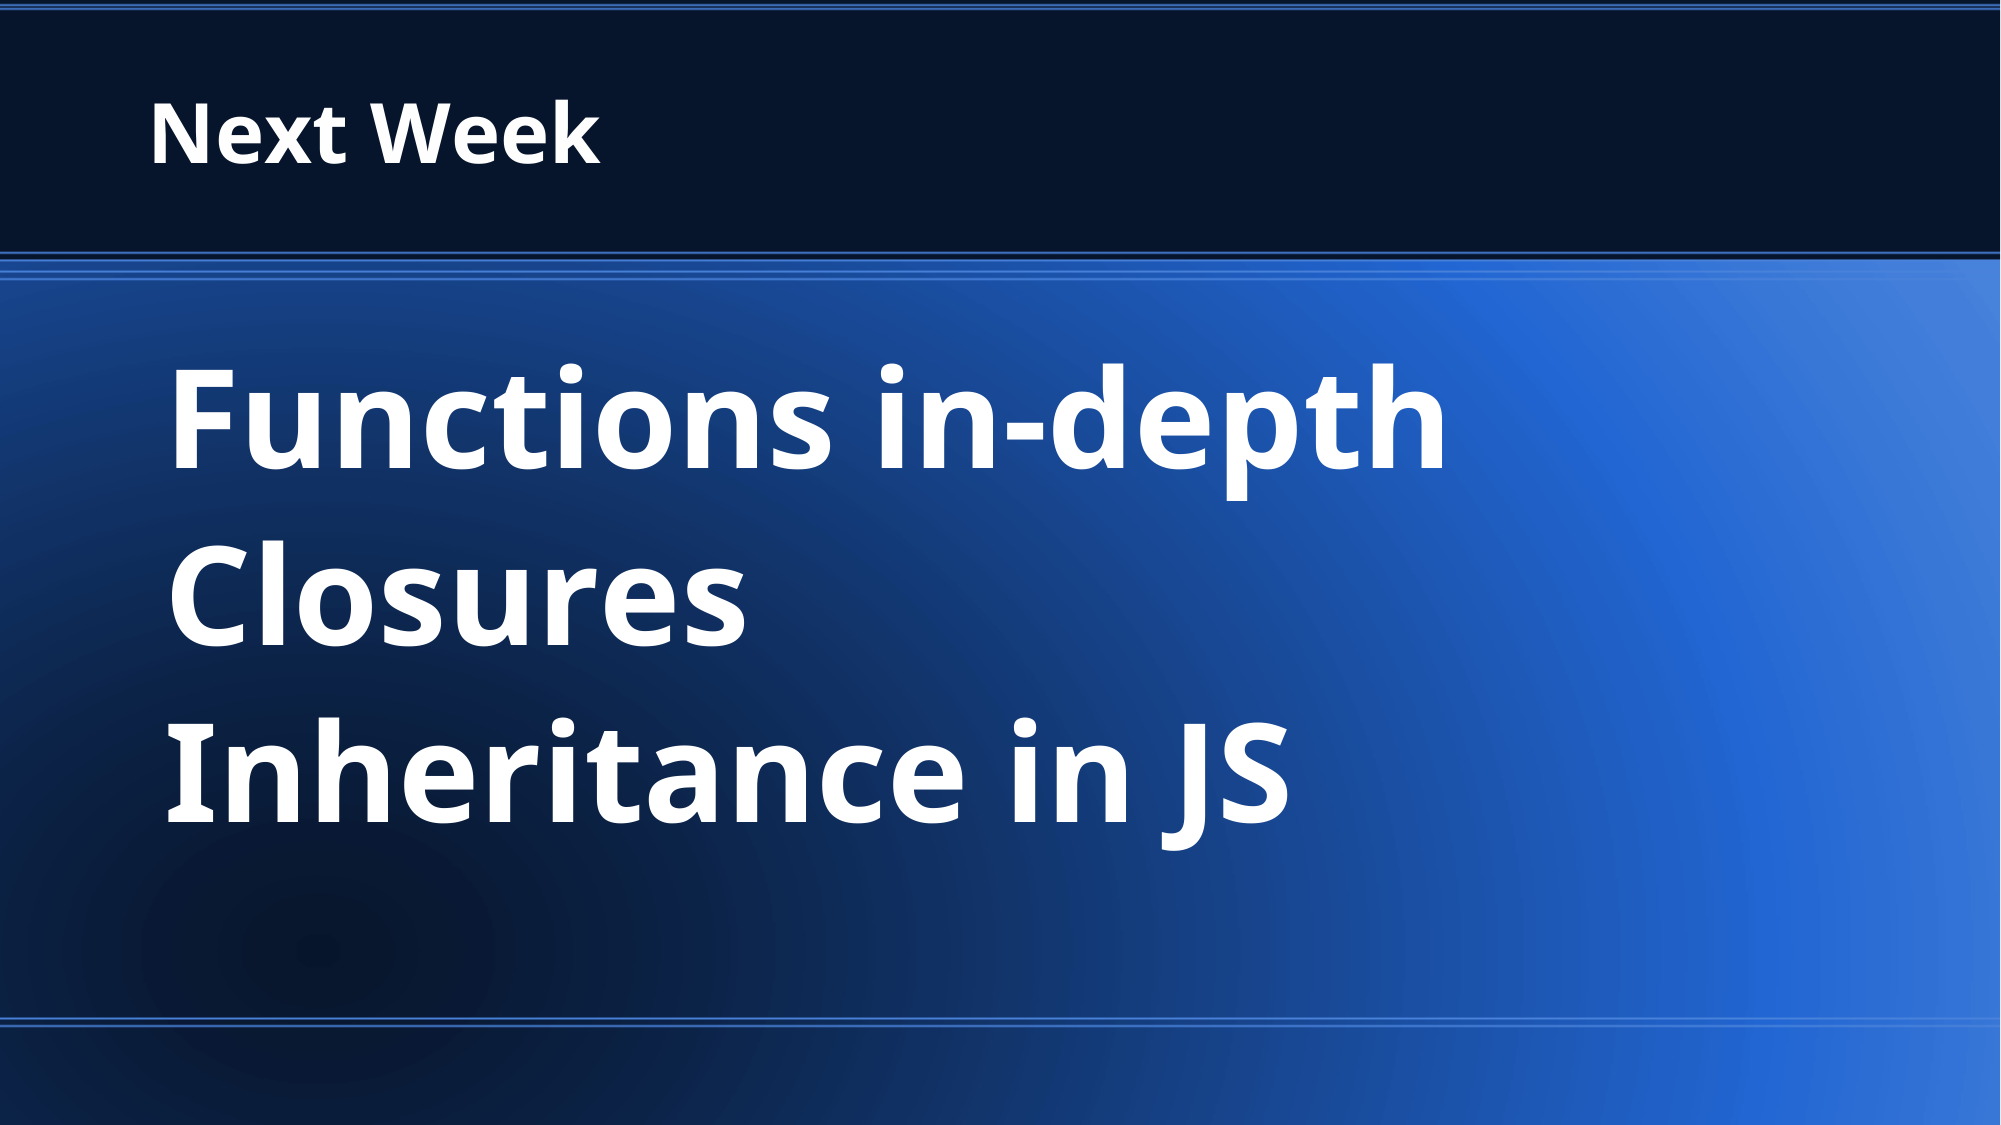

# Next Week
Functions in-depth
Closures
Inheritance in JS